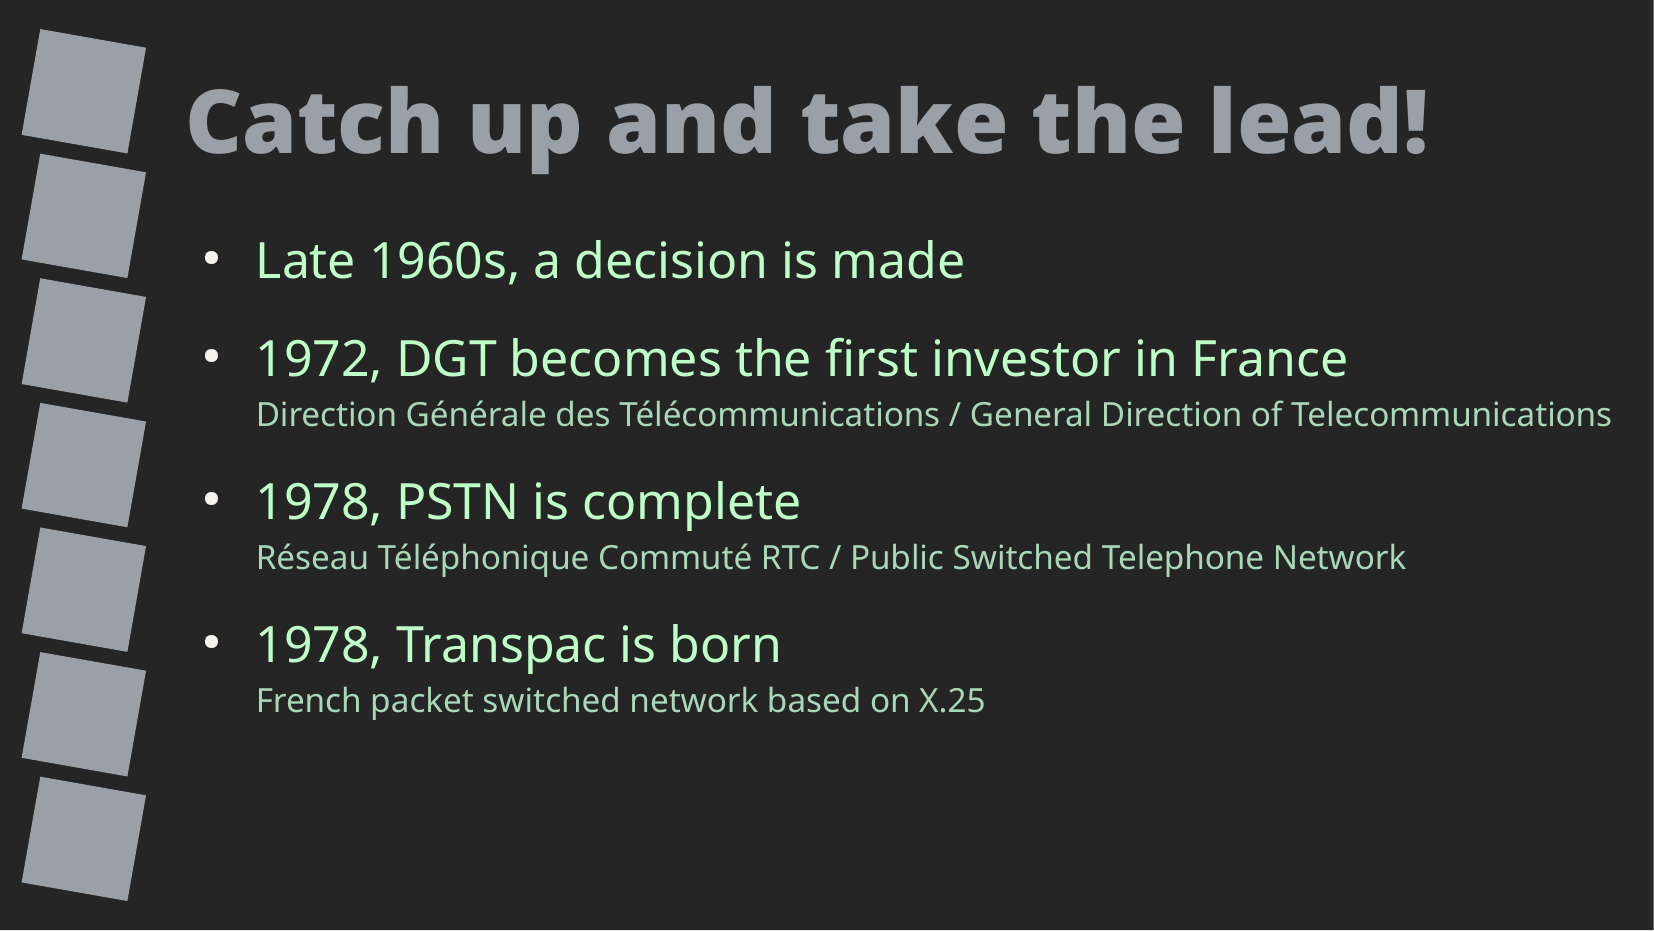

# Catch up and take the lead!
Late 1960s, a decision is made
1972, DGT becomes the first investor in France
Direction Générale des Télécommunications / General Direction of Telecommunications
1978, PSTN is complete
Réseau Téléphonique Commuté RTC / Public Switched Telephone Network
1978, Transpac is born
French packet switched network based on X.25